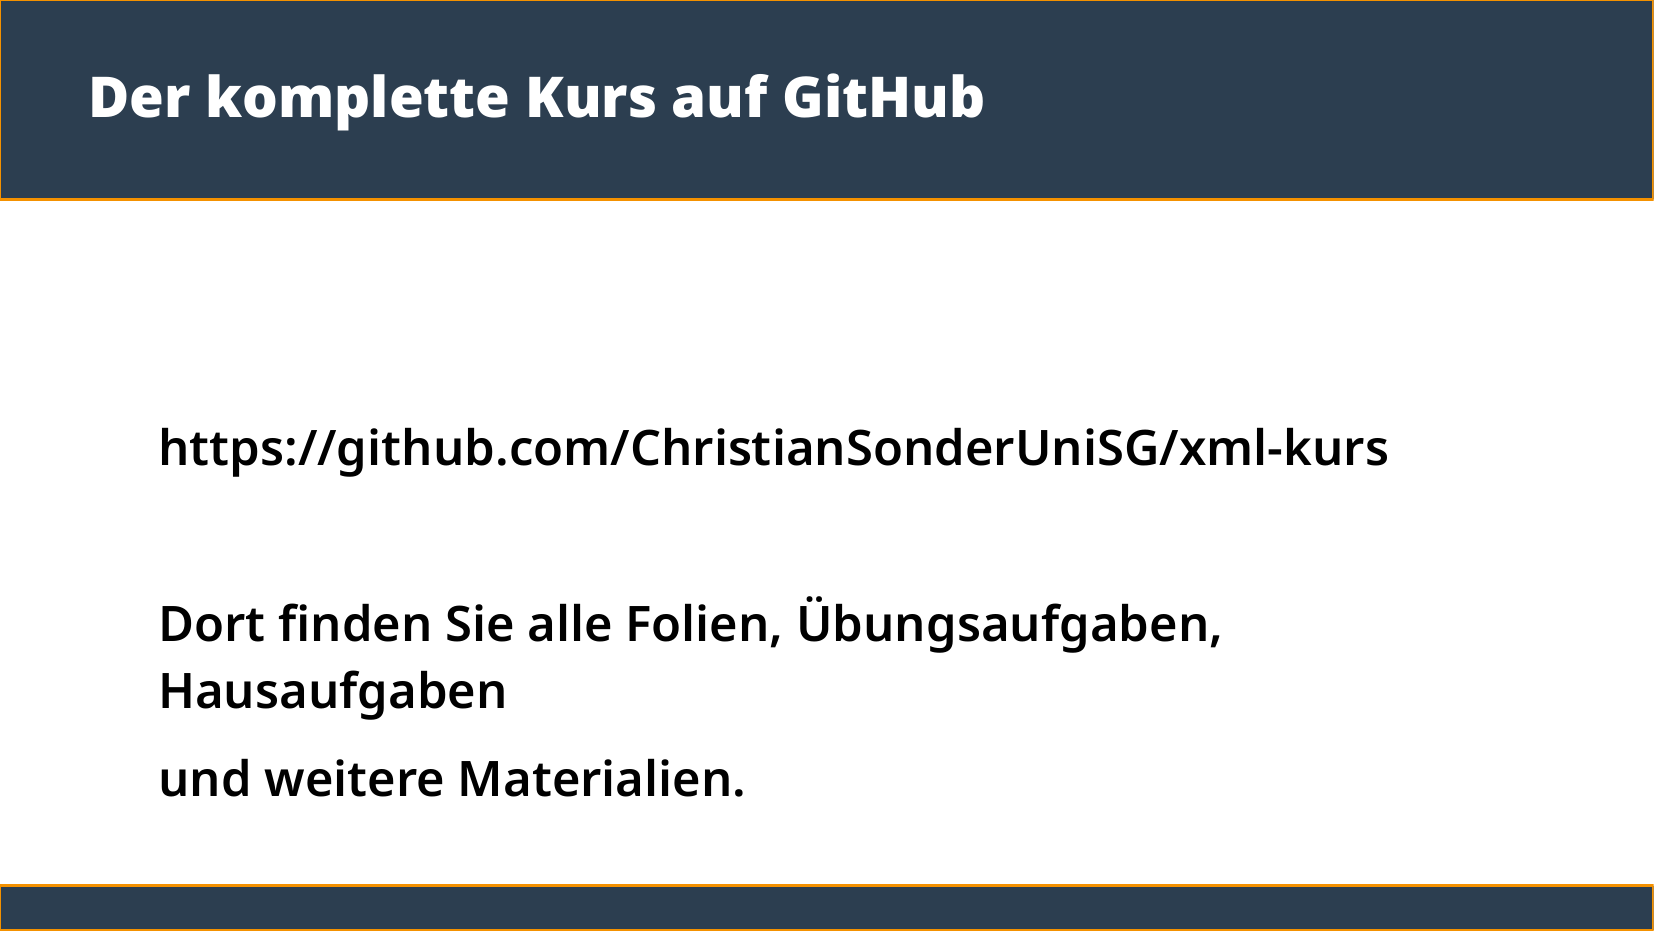

# Der komplette Kurs auf GitHub
https://github.com/ChristianSonderUniSG/xml-kurs
Dort finden Sie alle Folien, Übungsaufgaben, Hausaufgaben
und weitere Materialien.